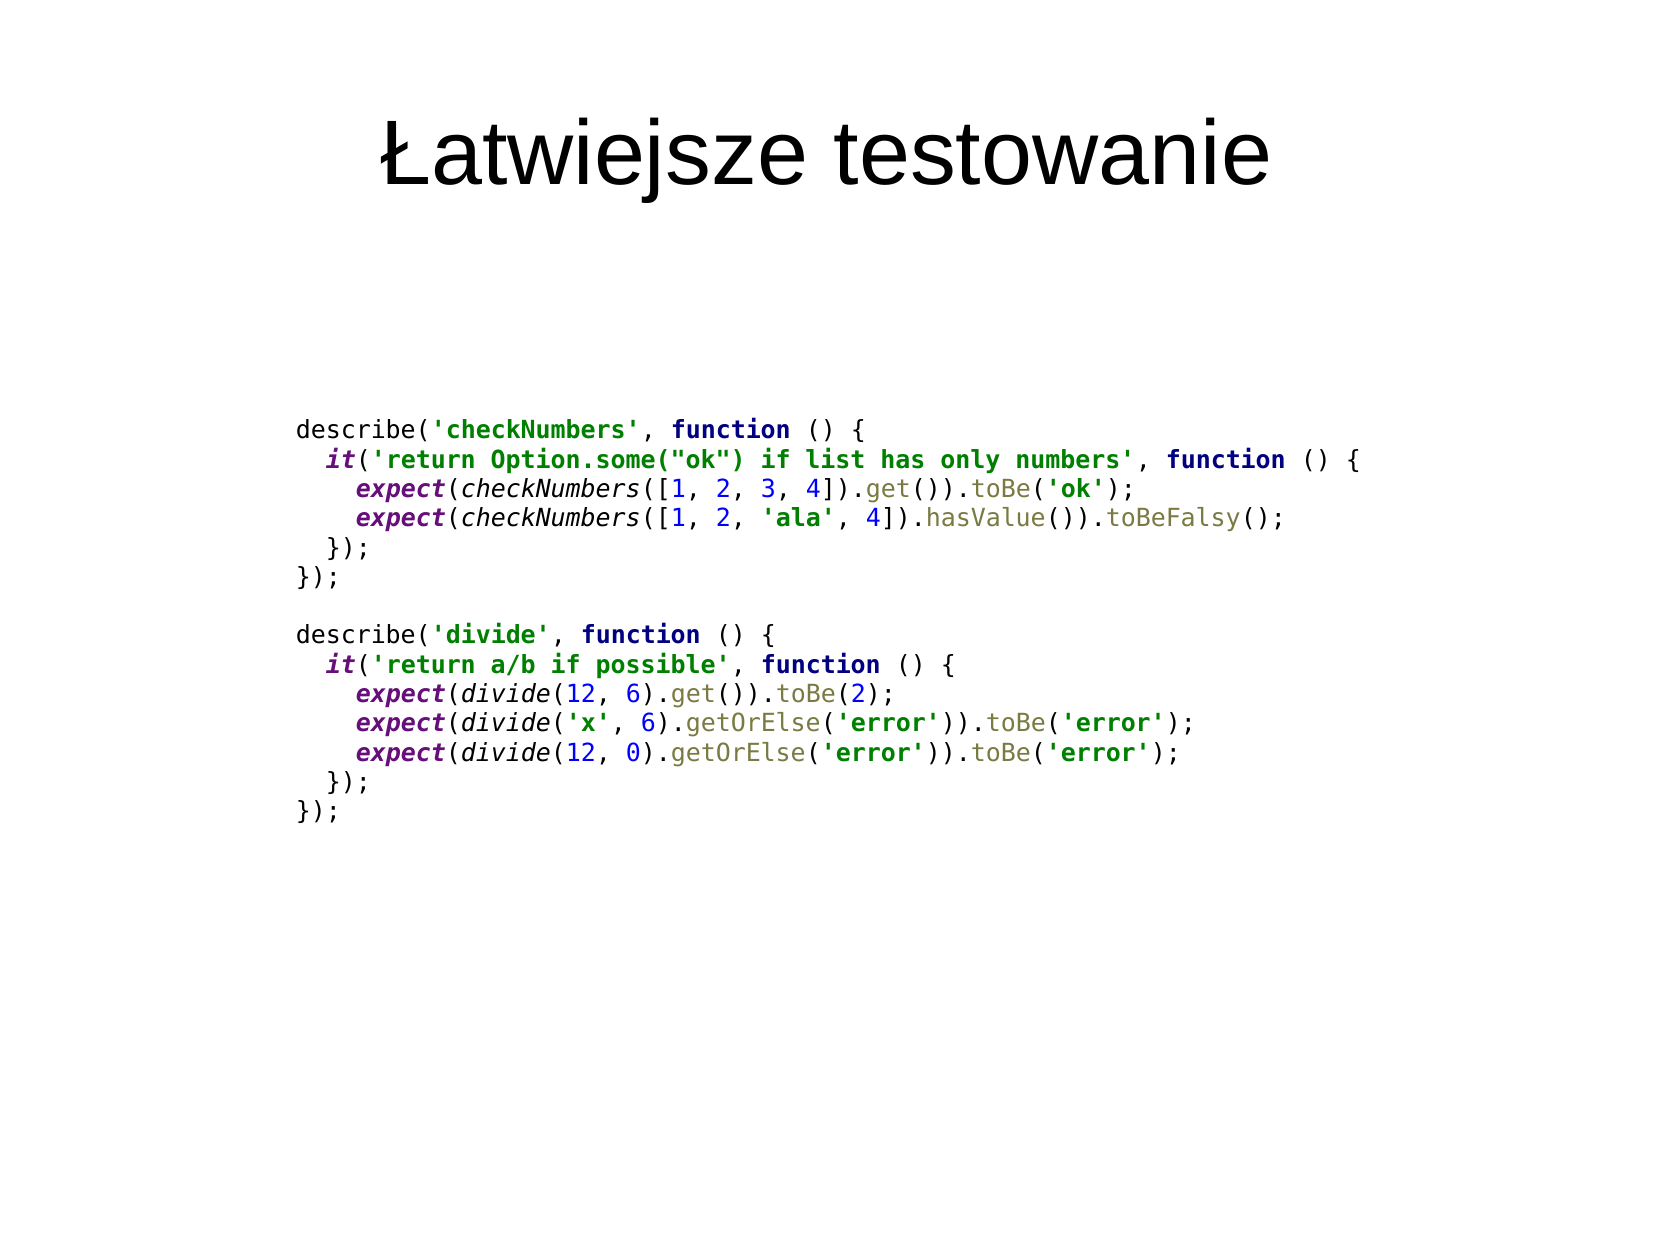

# Łatwiejsze testowanie
describe('checkNumbers', function () {
 it('return Option.some("ok") if list has only numbers', function () {
 expect(checkNumbers([1, 2, 3, 4]).get()).toBe('ok');
 expect(checkNumbers([1, 2, 'ala', 4]).hasValue()).toBeFalsy();
 });
});
describe('divide', function () {
 it('return a/b if possible', function () {
 expect(divide(12, 6).get()).toBe(2);
 expect(divide('x', 6).getOrElse('error')).toBe('error');
 expect(divide(12, 0).getOrElse('error')).toBe('error');
 });
});